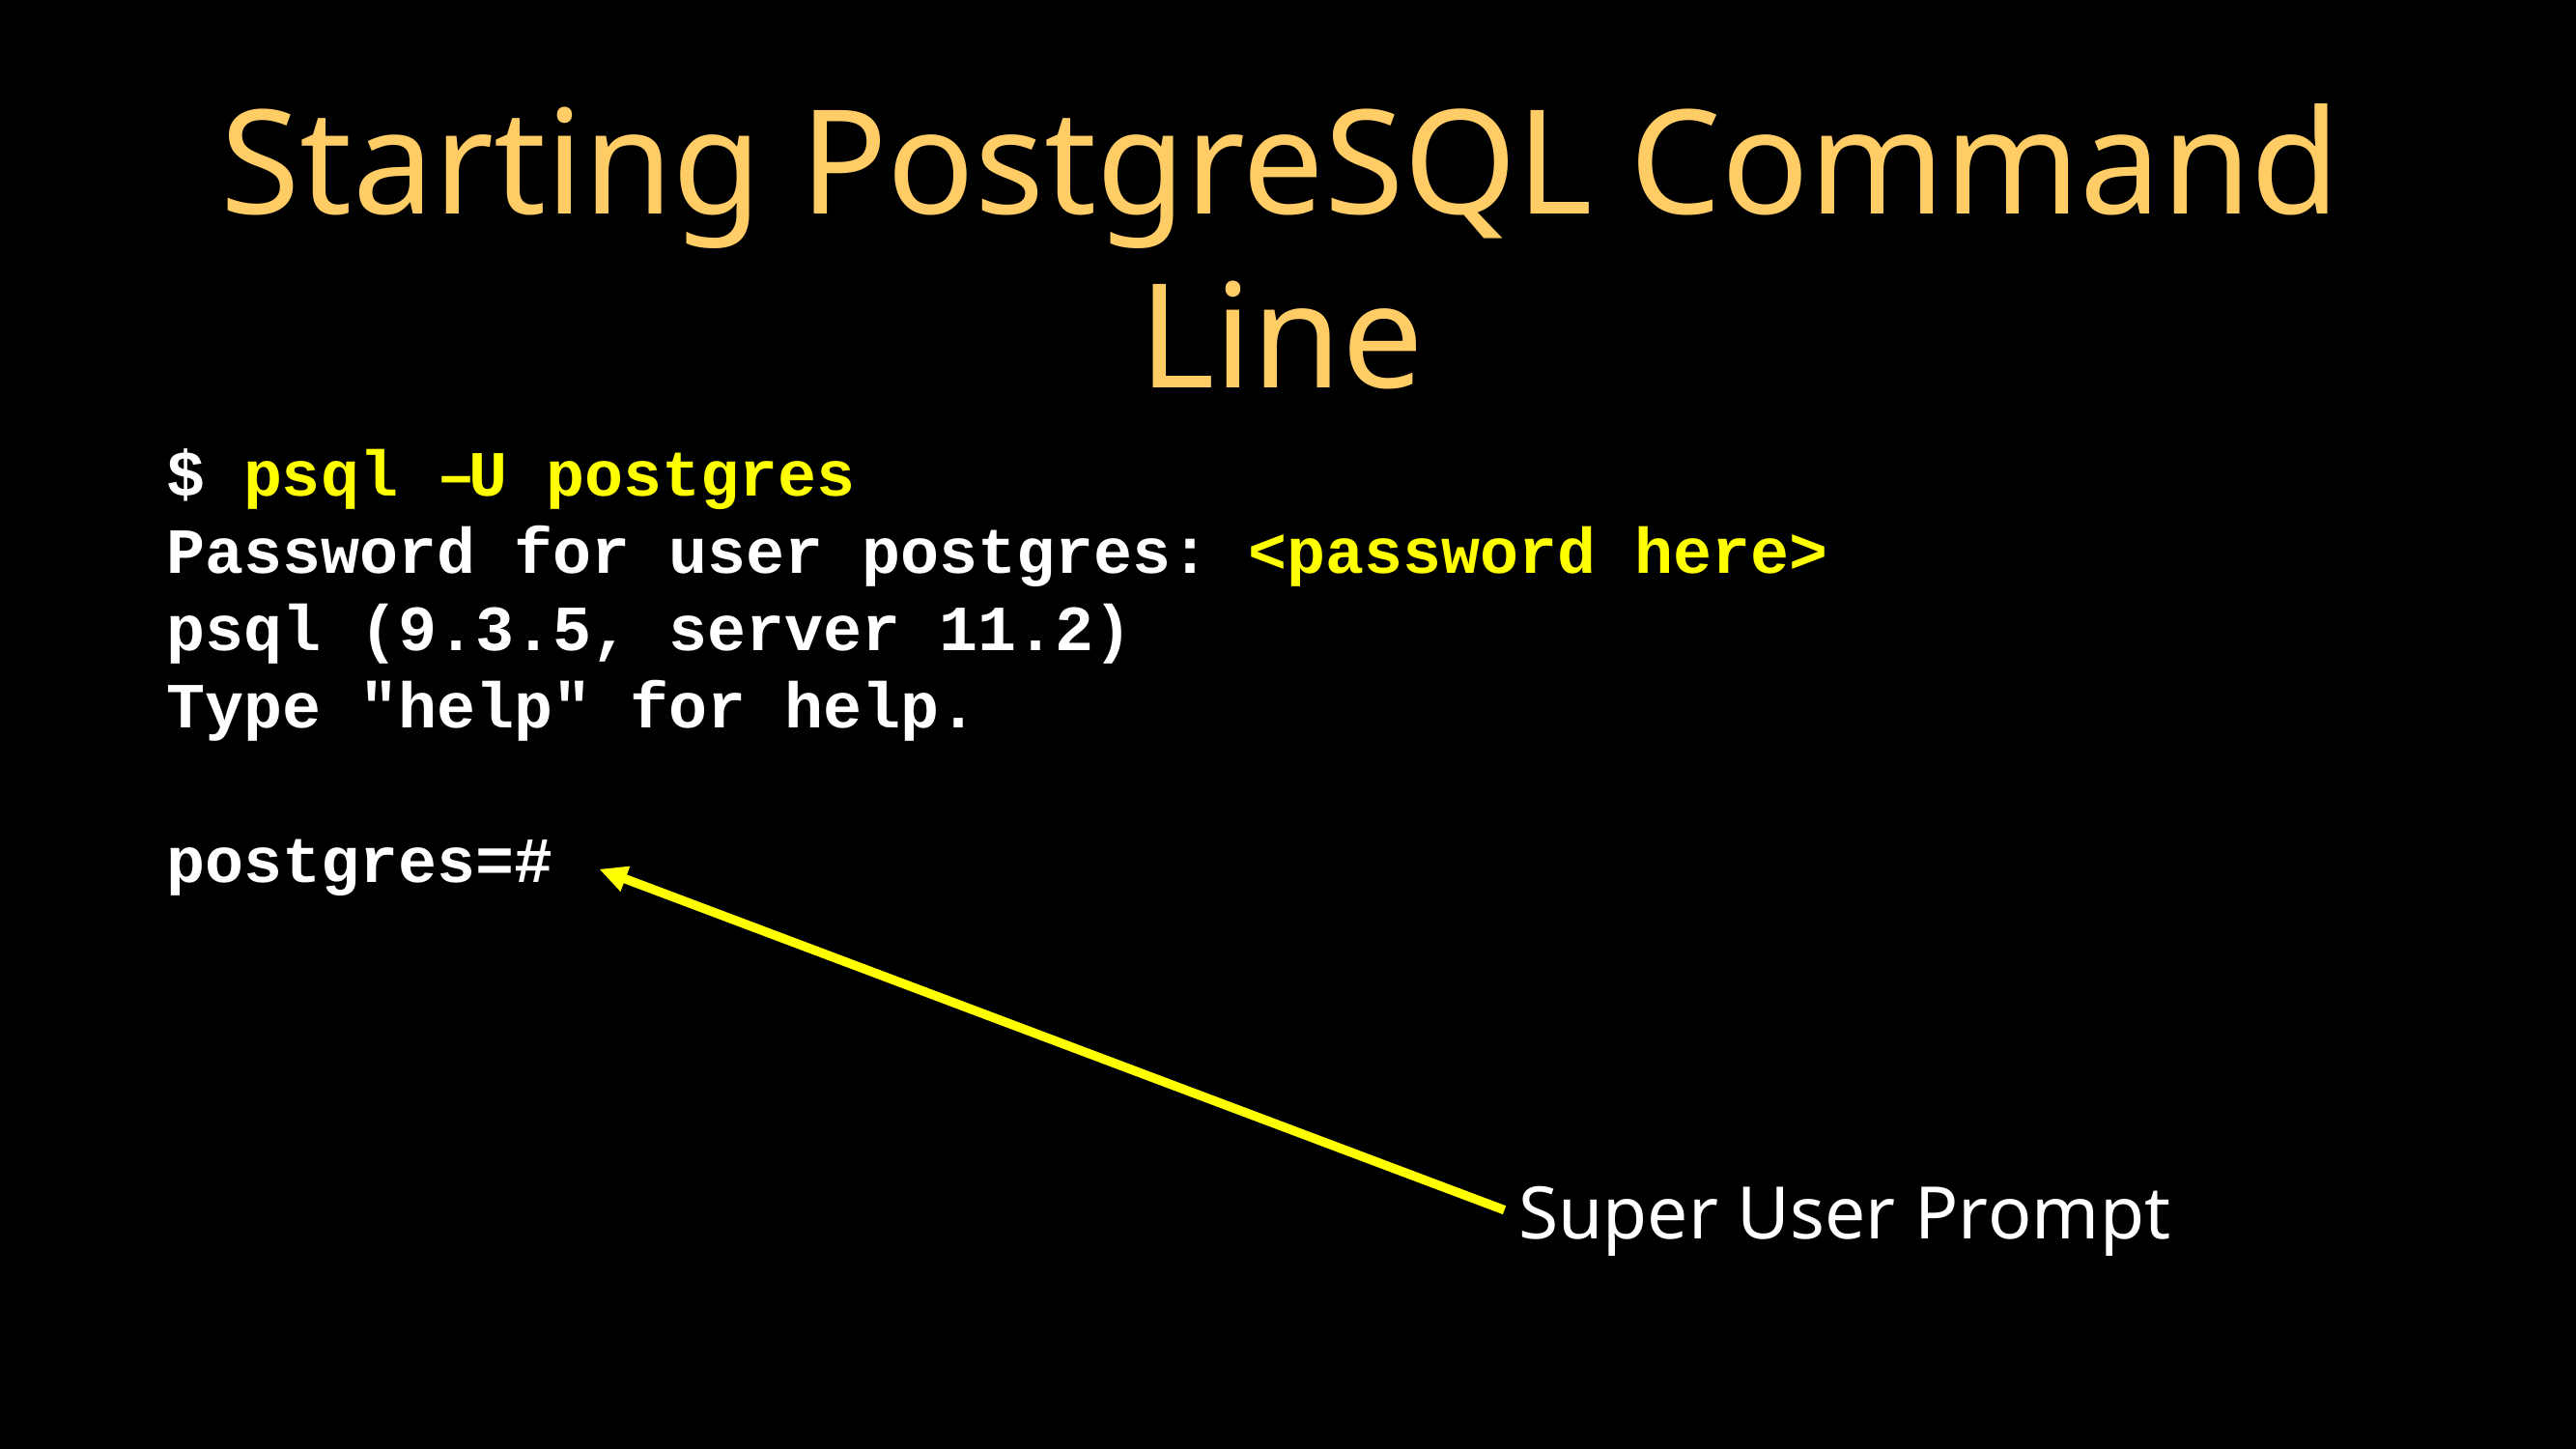

# Starting PostgreSQL Command Line
$ psql –U postgres
Password for user postgres: <password here>
psql (9.3.5, server 11.2)
Type "help" for help.
postgres=#
Super User Prompt